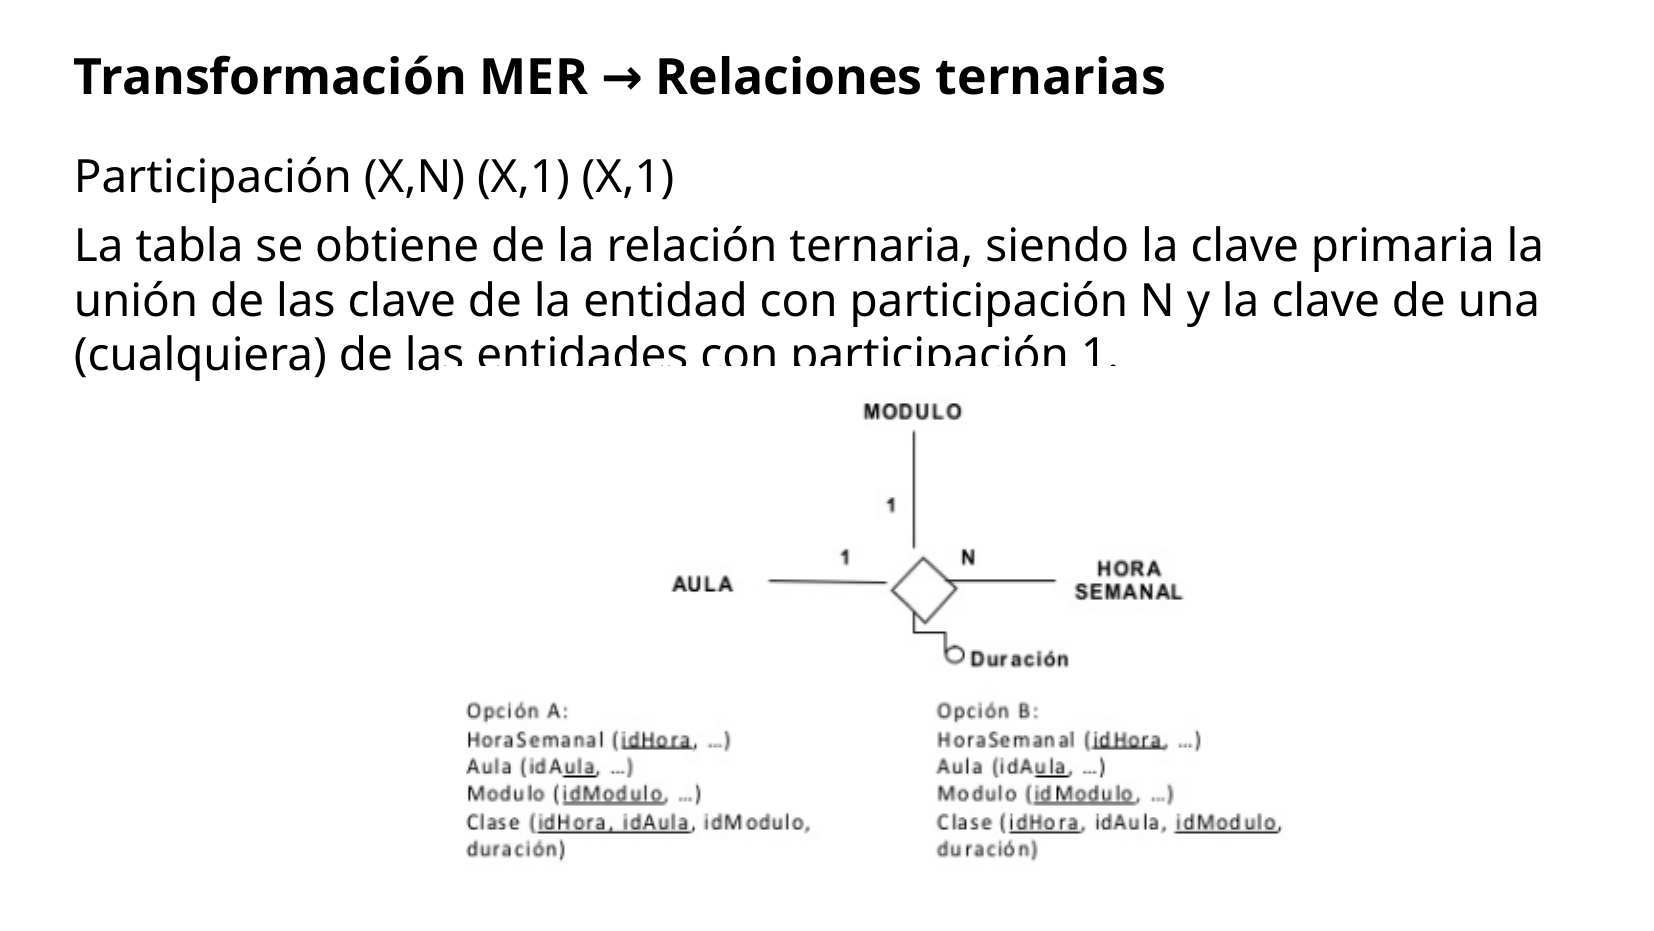

Transformación MER → Relaciones ternarias
Participación (X,N) (X,1) (X,1)
La tabla se obtiene de la relación ternaria, siendo la clave primaria la unión de las clave de la entidad con participación N y la clave de una (cualquiera) de las entidades con participación 1.